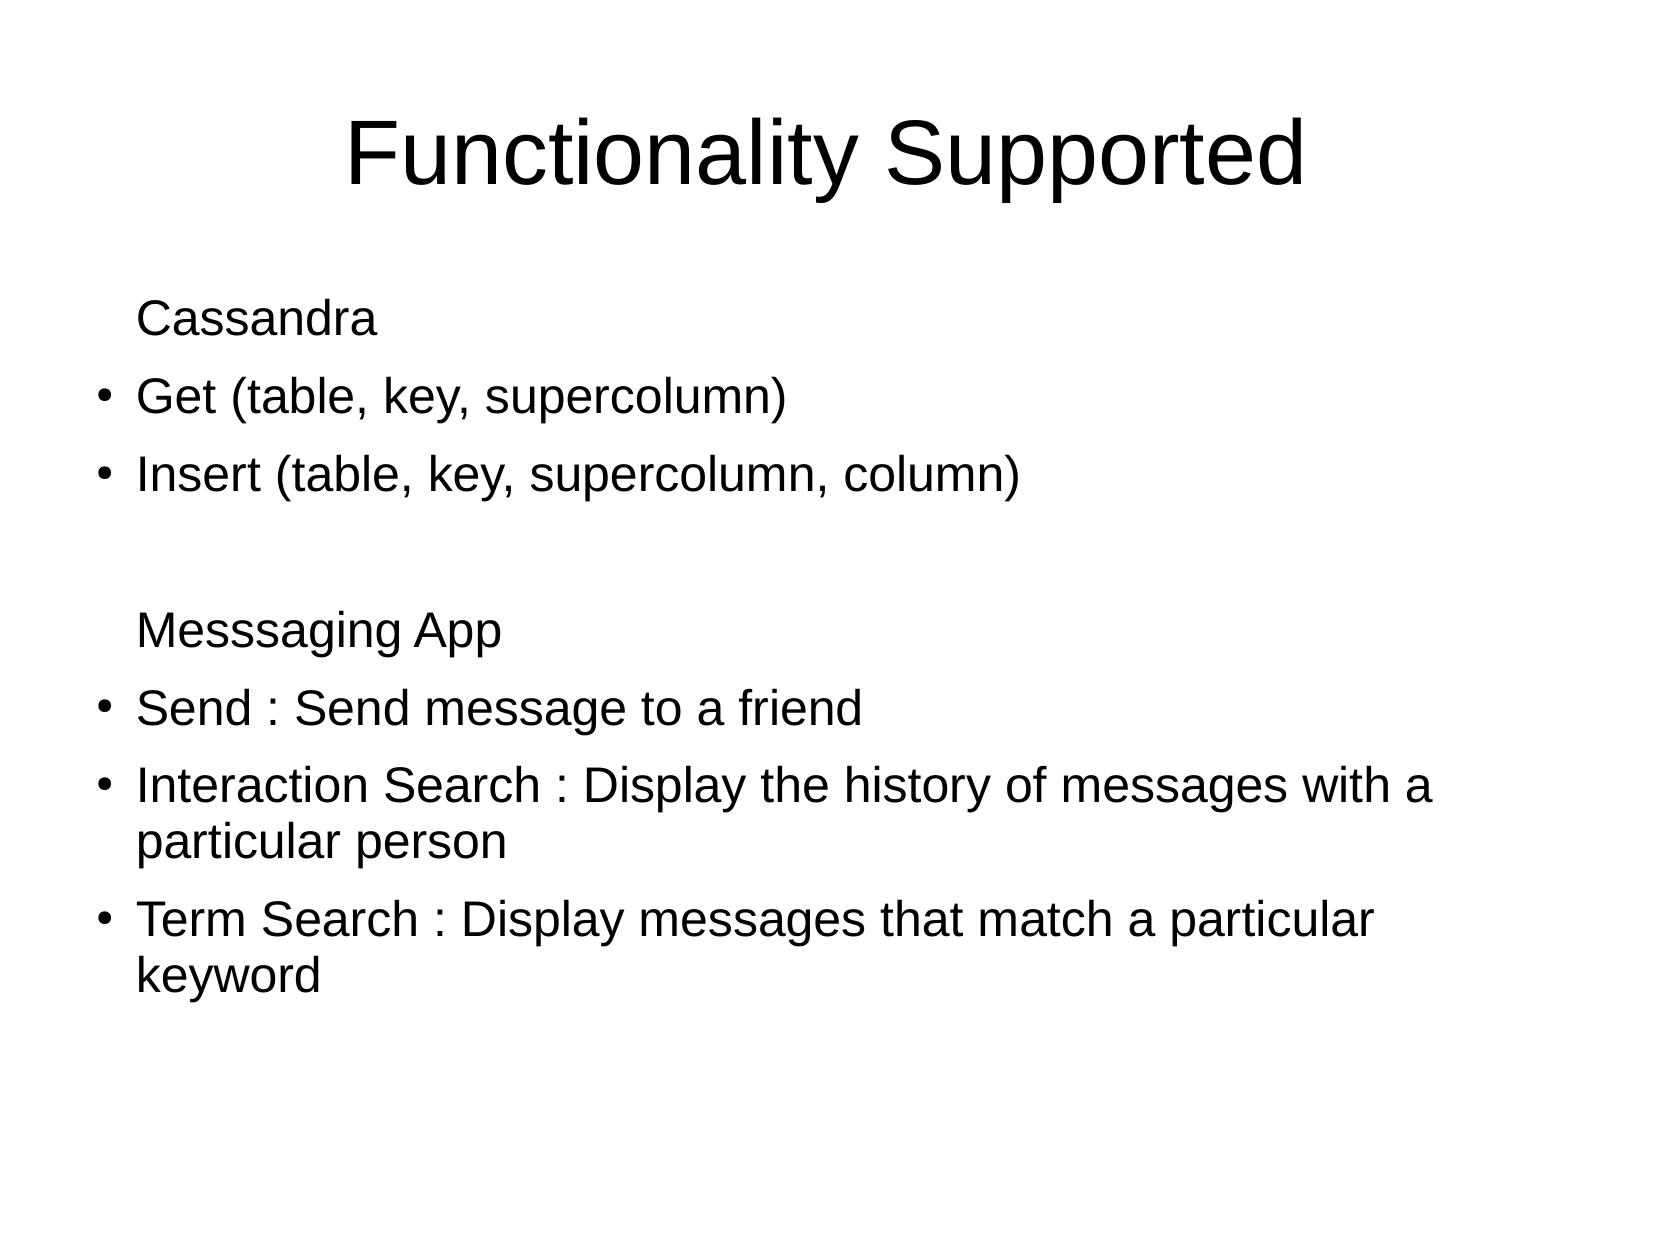

# Functionality Supported
Cassandra
Get (table, key, supercolumn)
Insert (table, key, supercolumn, column)
Messsaging App
Send : Send message to a friend
Interaction Search : Display the history of messages with a particular person
Term Search : Display messages that match a particular keyword